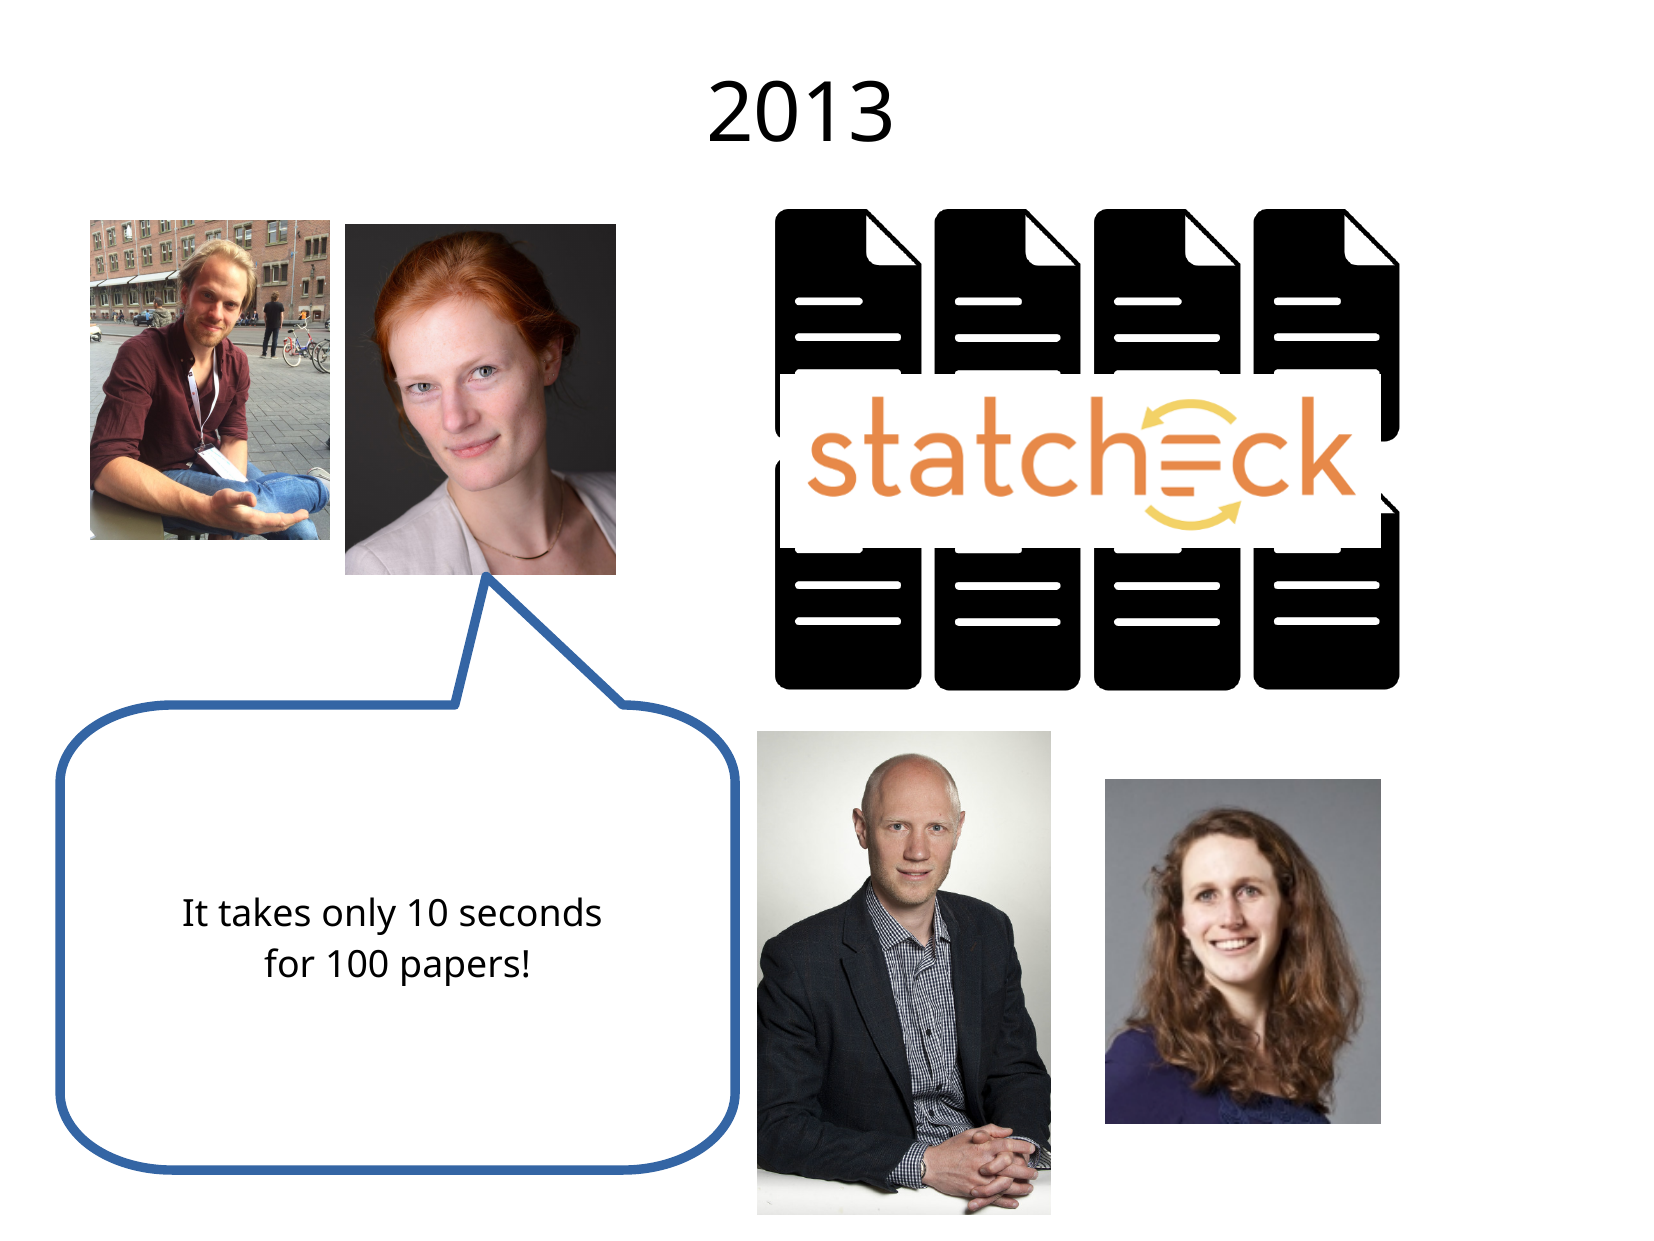

2013
It takes only 10 seconds
for 100 papers!